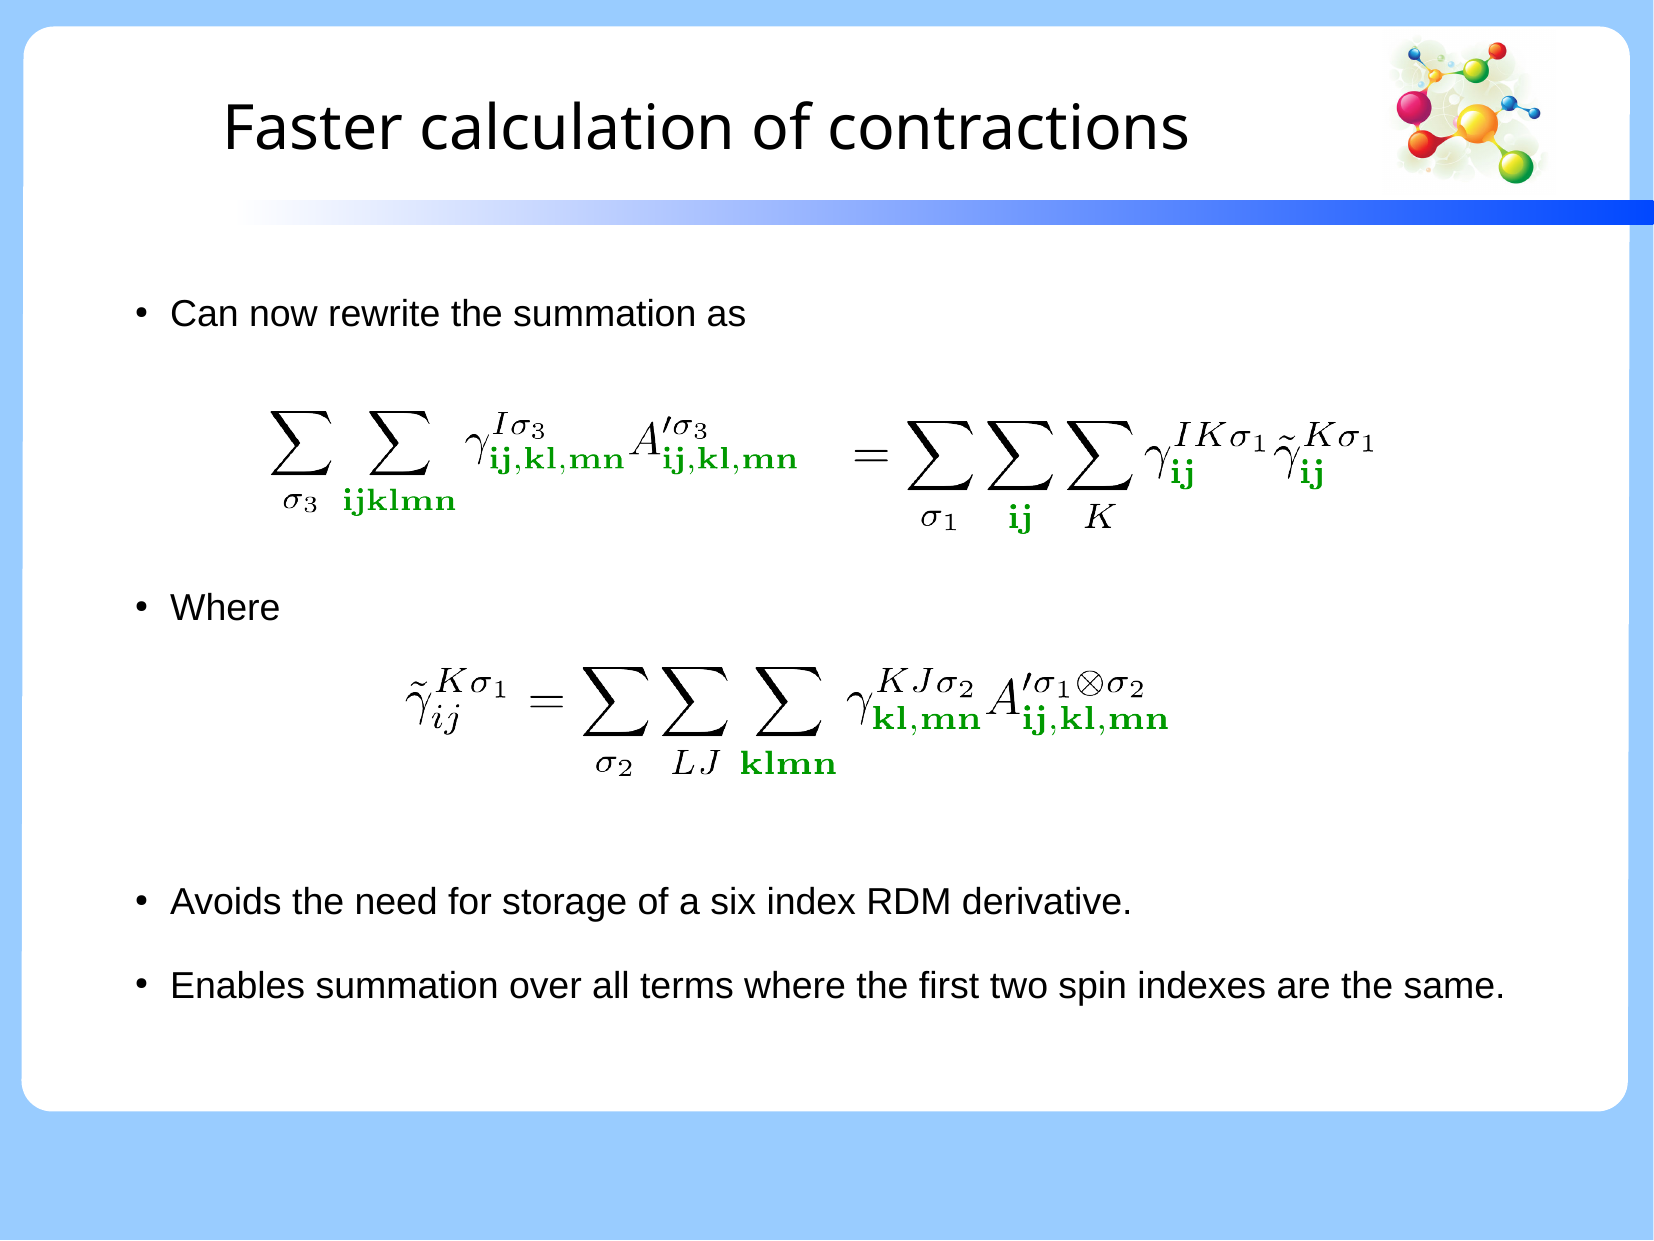

# Faster calculation of contractions
Can now rewrite the summation as
Where
Avoids the need for storage of a six index RDM derivative.
Enables summation over all terms where the first two spin indexes are the same.